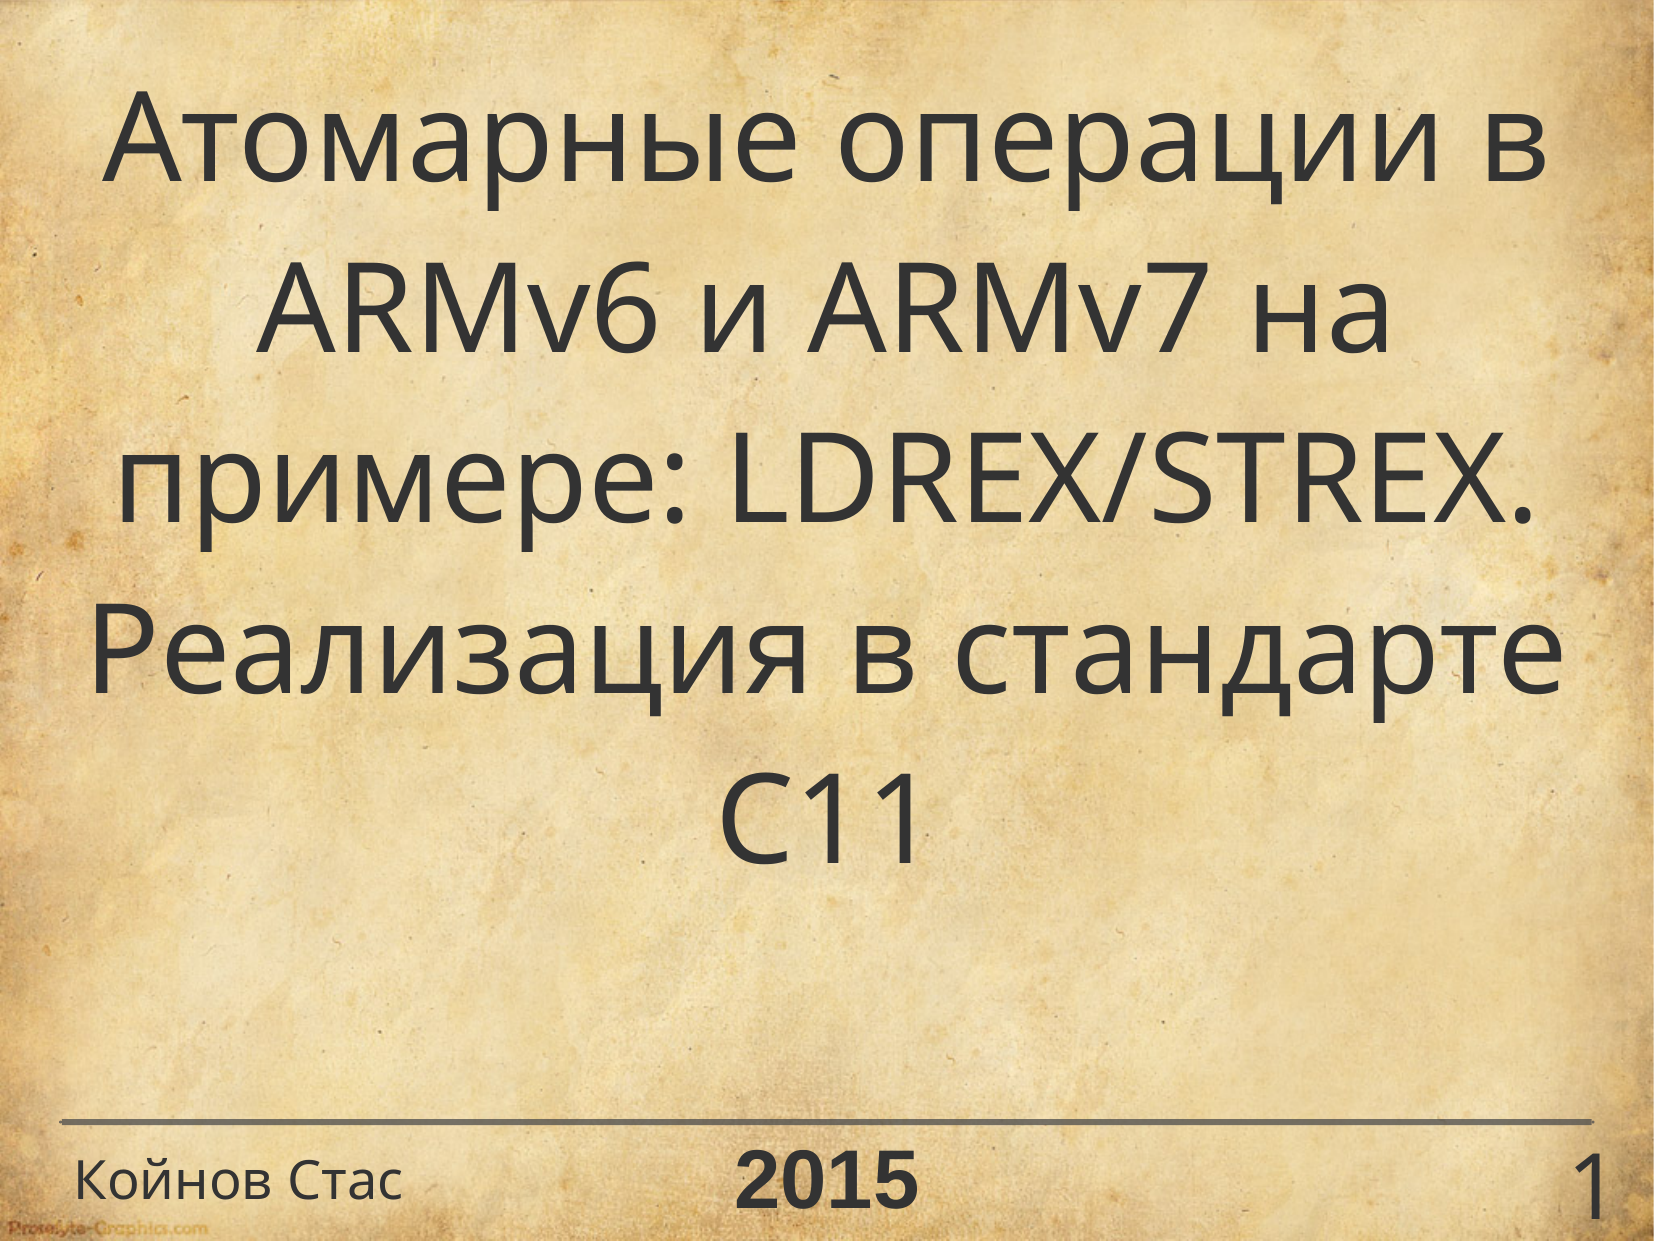

# Атомарные операции в ARMv6 и ARMv7 на примере: LDREX/STREX. Реализация в стандарте С11
2015
Койнов Стас